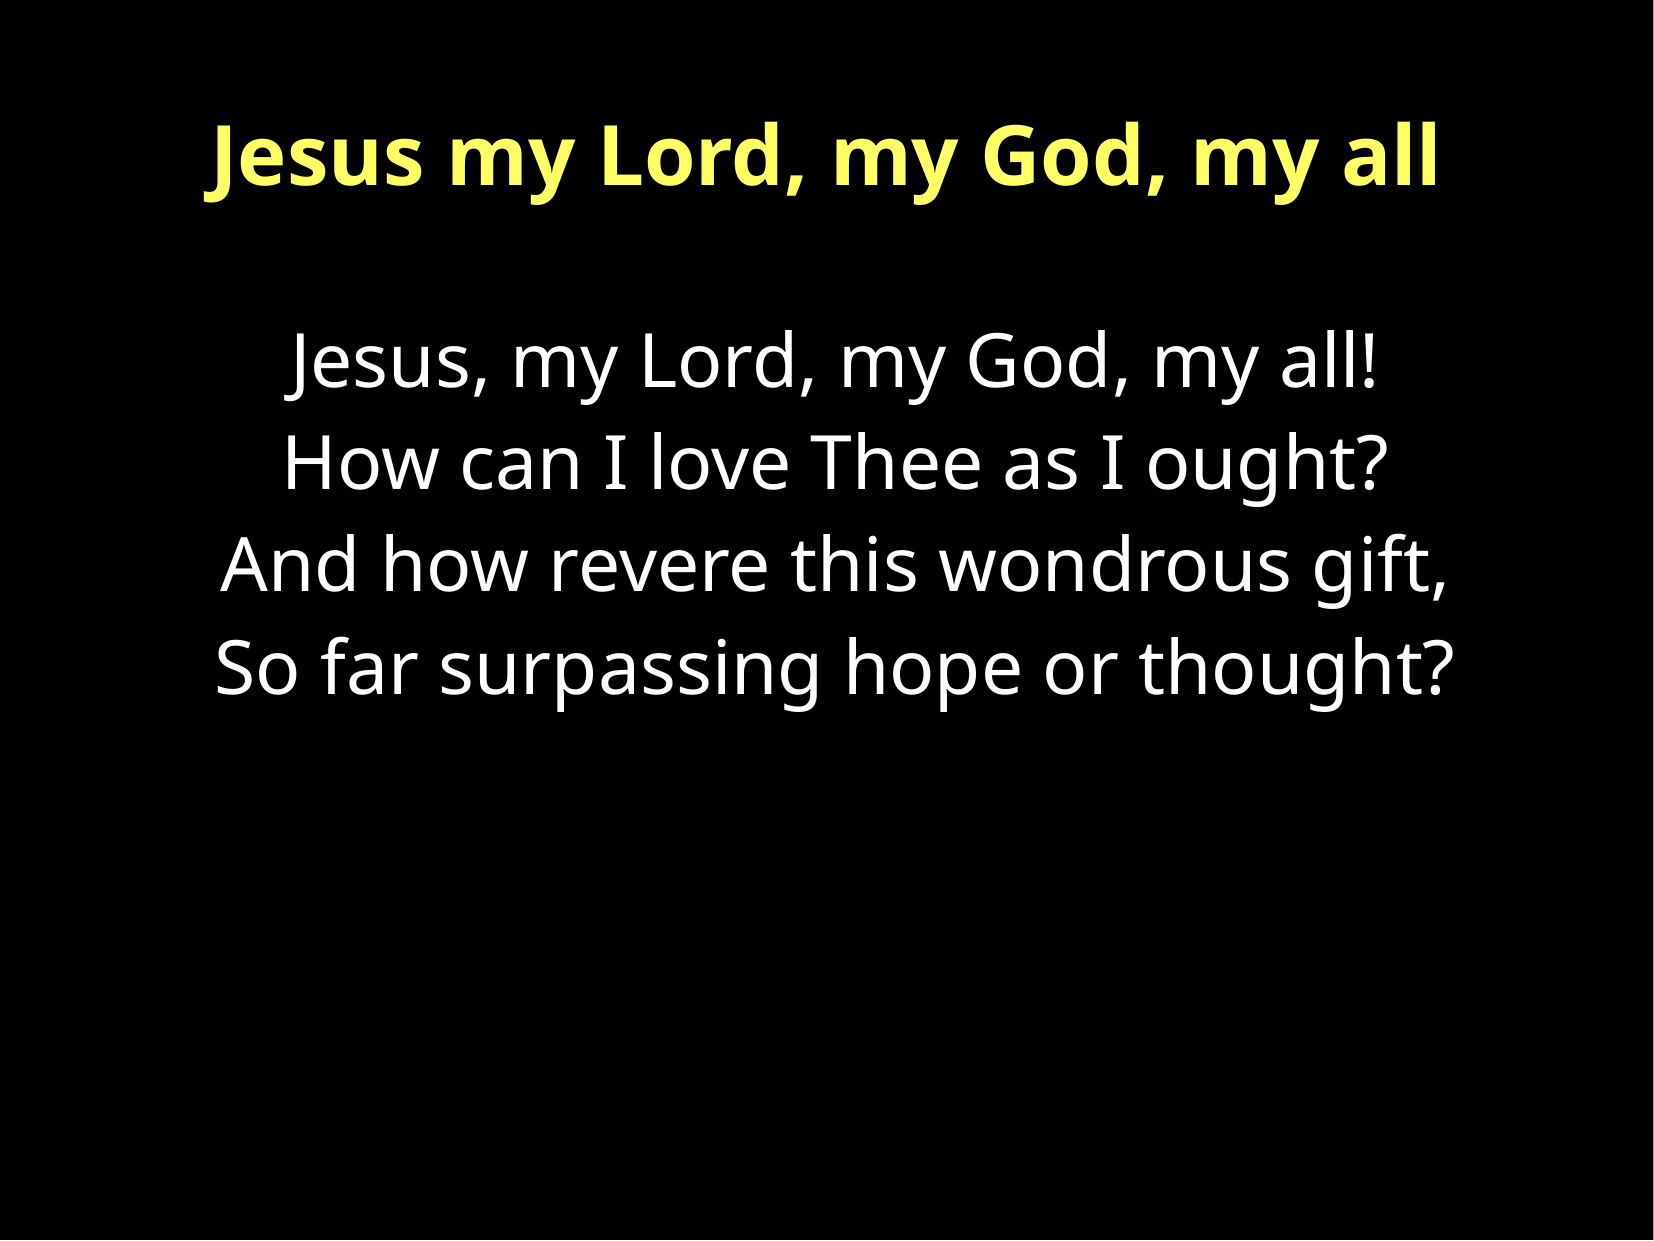

# Jesus my Lord, my God, my all
Jesus, my Lord, my God, my all!
How can I love Thee as I ought?
And how revere this wondrous gift,
So far surpassing hope or thought?